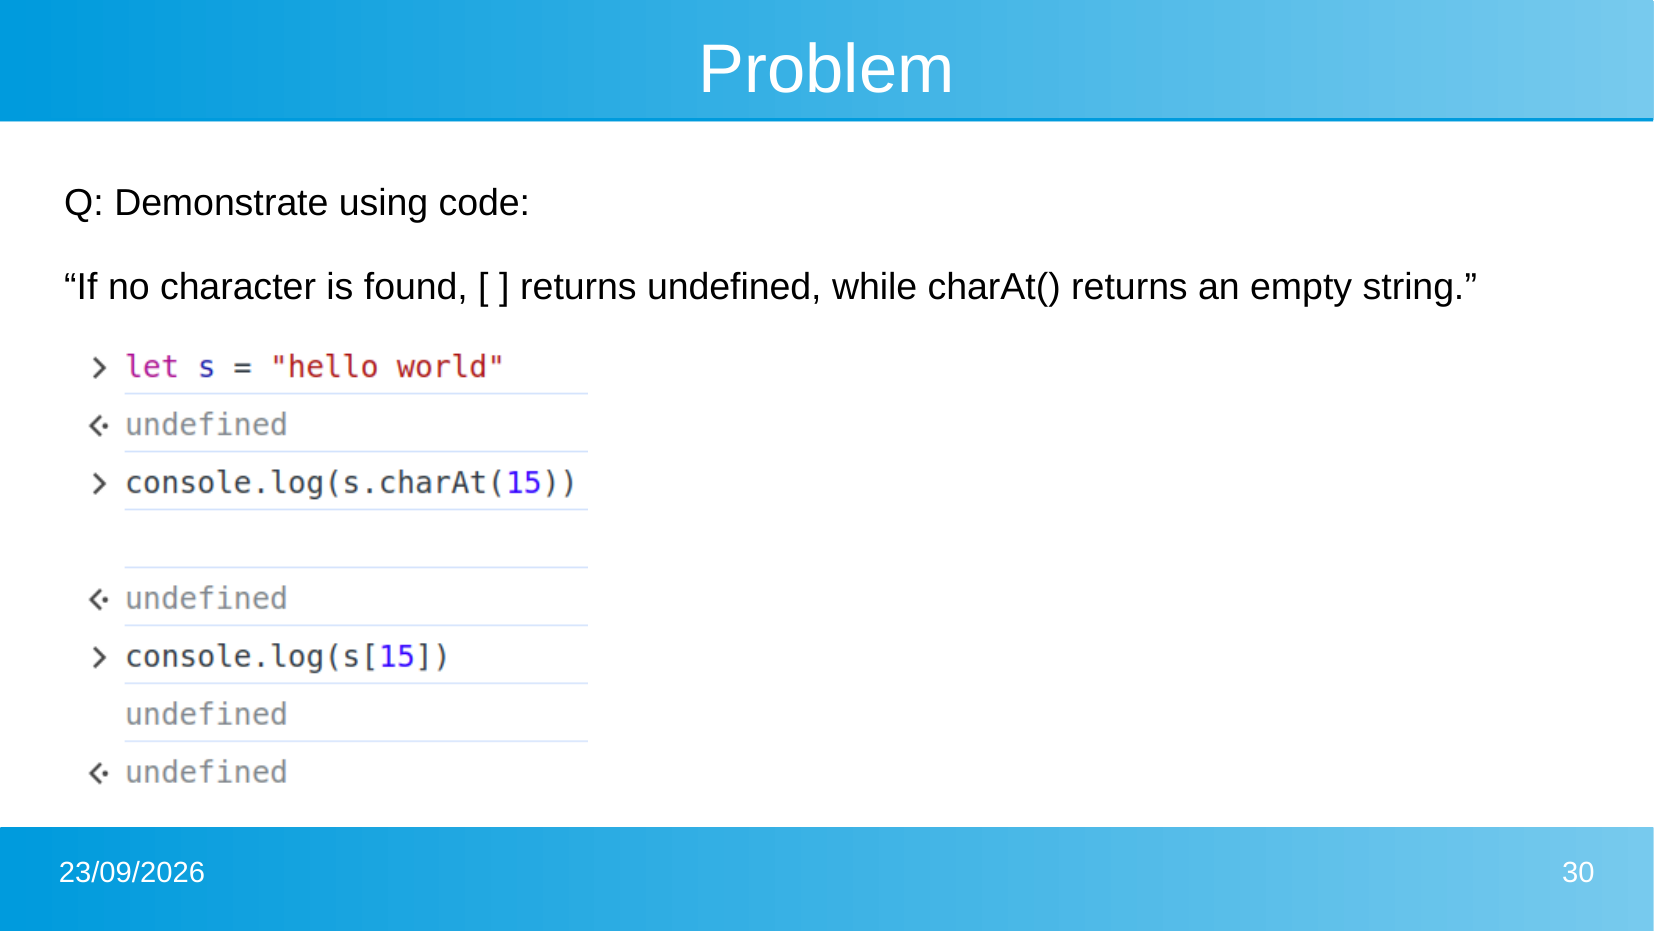

# Problem
Q: Demonstrate using code:
“If no character is found, [ ] returns undefined, while charAt() returns an empty string.”
30